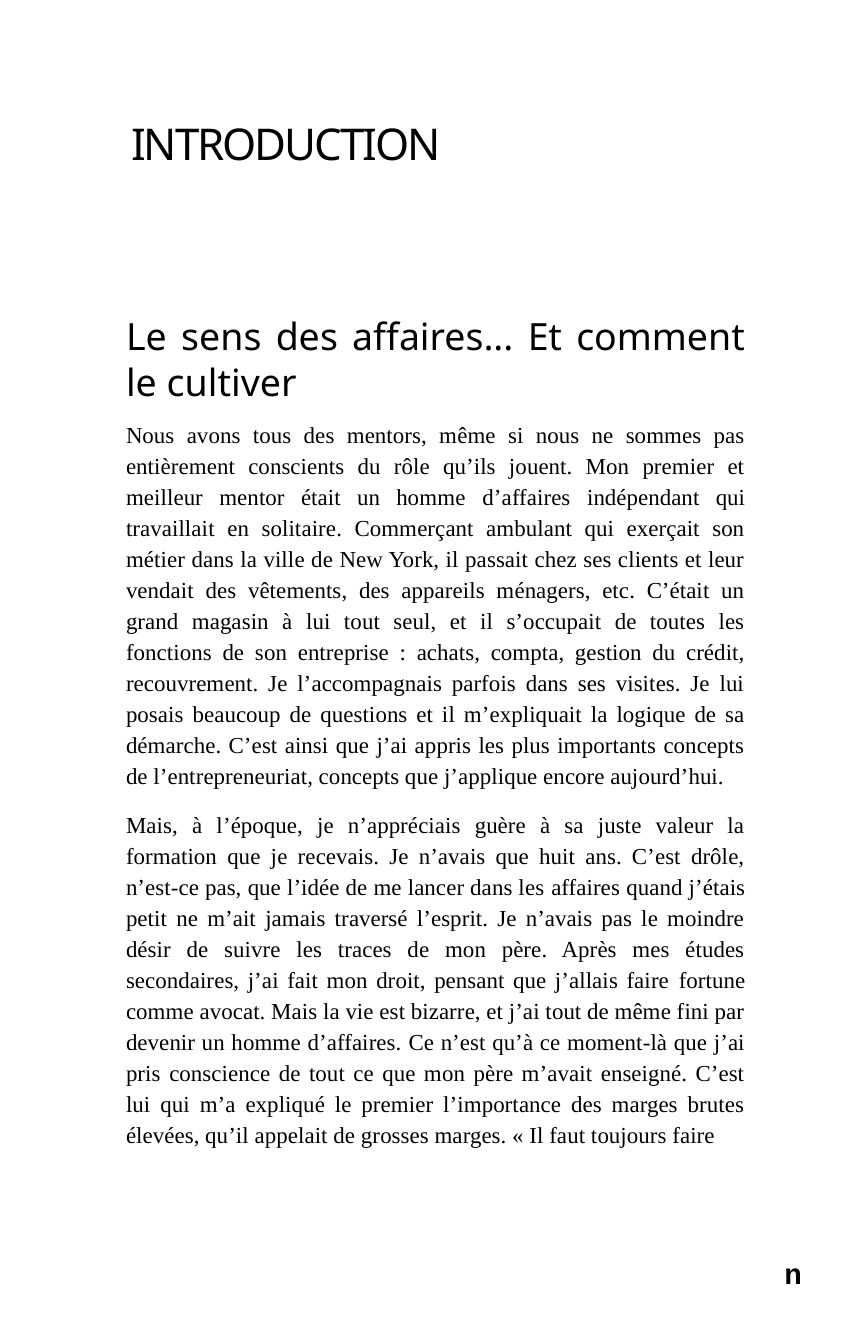

INTRODUCTION
Le sens des affaires... Et comment le cultiver
Nous avons tous des mentors, même si nous ne sommes pas entièrement conscients du rôle qu’ils jouent. Mon premier et meilleur mentor était un homme d’affaires indépendant qui travaillait en solitaire. Commerçant ambulant qui exerçait son métier dans la ville de New York, il passait chez ses clients et leur vendait des vêtements, des appareils ménagers, etc. C’était un grand magasin à lui tout seul, et il s’occupait de toutes les fonctions de son entreprise : achats, compta, gestion du crédit, recouvrement. Je l’accompagnais parfois dans ses visites. Je lui posais beaucoup de questions et il m’expliquait la logique de sa démarche. C’est ainsi que j’ai appris les plus importants concepts de l’entrepreneuriat, concepts que j’applique encore aujourd’hui.
Mais, à l’époque, je n’appréciais guère à sa juste valeur la formation que je recevais. Je n’avais que huit ans. C’est drôle, n’est-ce pas, que l’idée de me lancer dans les affaires quand j’étais petit ne m’ait jamais traversé l’esprit. Je n’avais pas le moindre désir de suivre les traces de mon père. Après mes études secondaires, j’ai fait mon droit, pensant que j’allais faire fortune comme avocat. Mais la vie est bizarre, et j’ai tout de même fini par devenir un homme d’affaires. Ce n’est qu’à ce moment-là que j’ai pris conscience de tout ce que mon père m’avait enseigné. C’est lui qui m’a expliqué le premier l’importance des marges brutes élevées, qu’il appelait de grosses marges. « Il faut toujours faire
n